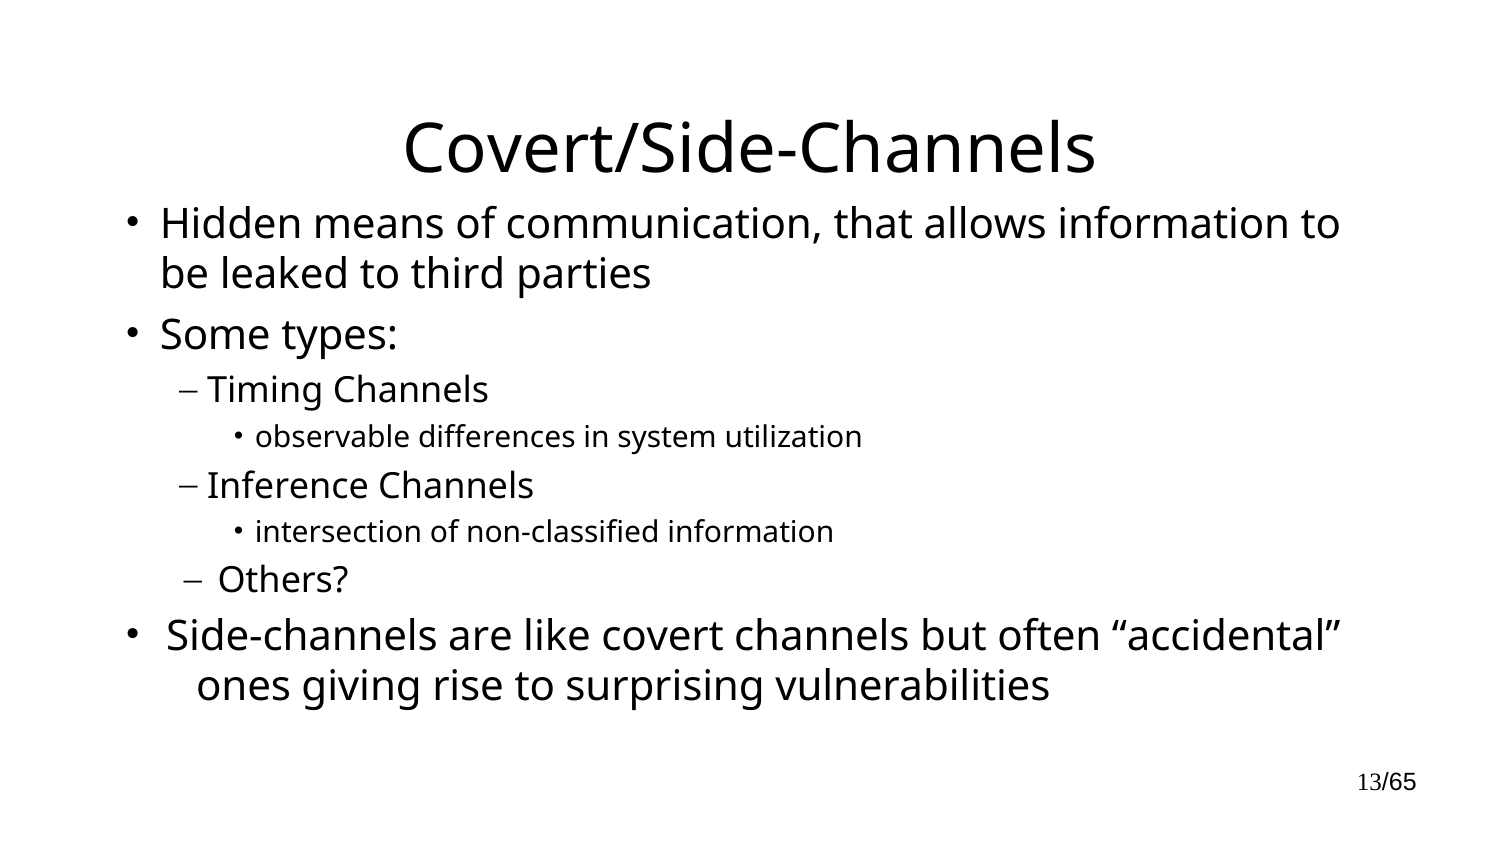

# Covert/Side-Channels
Hidden means of communication, that allows information to be leaked to third parties
Some types:
Timing Channels
observable differences in system utilization
Inference Channels
intersection of non-classified information
Others?
Side-channels are like covert channels but often “accidental” ones giving rise to surprising vulnerabilities